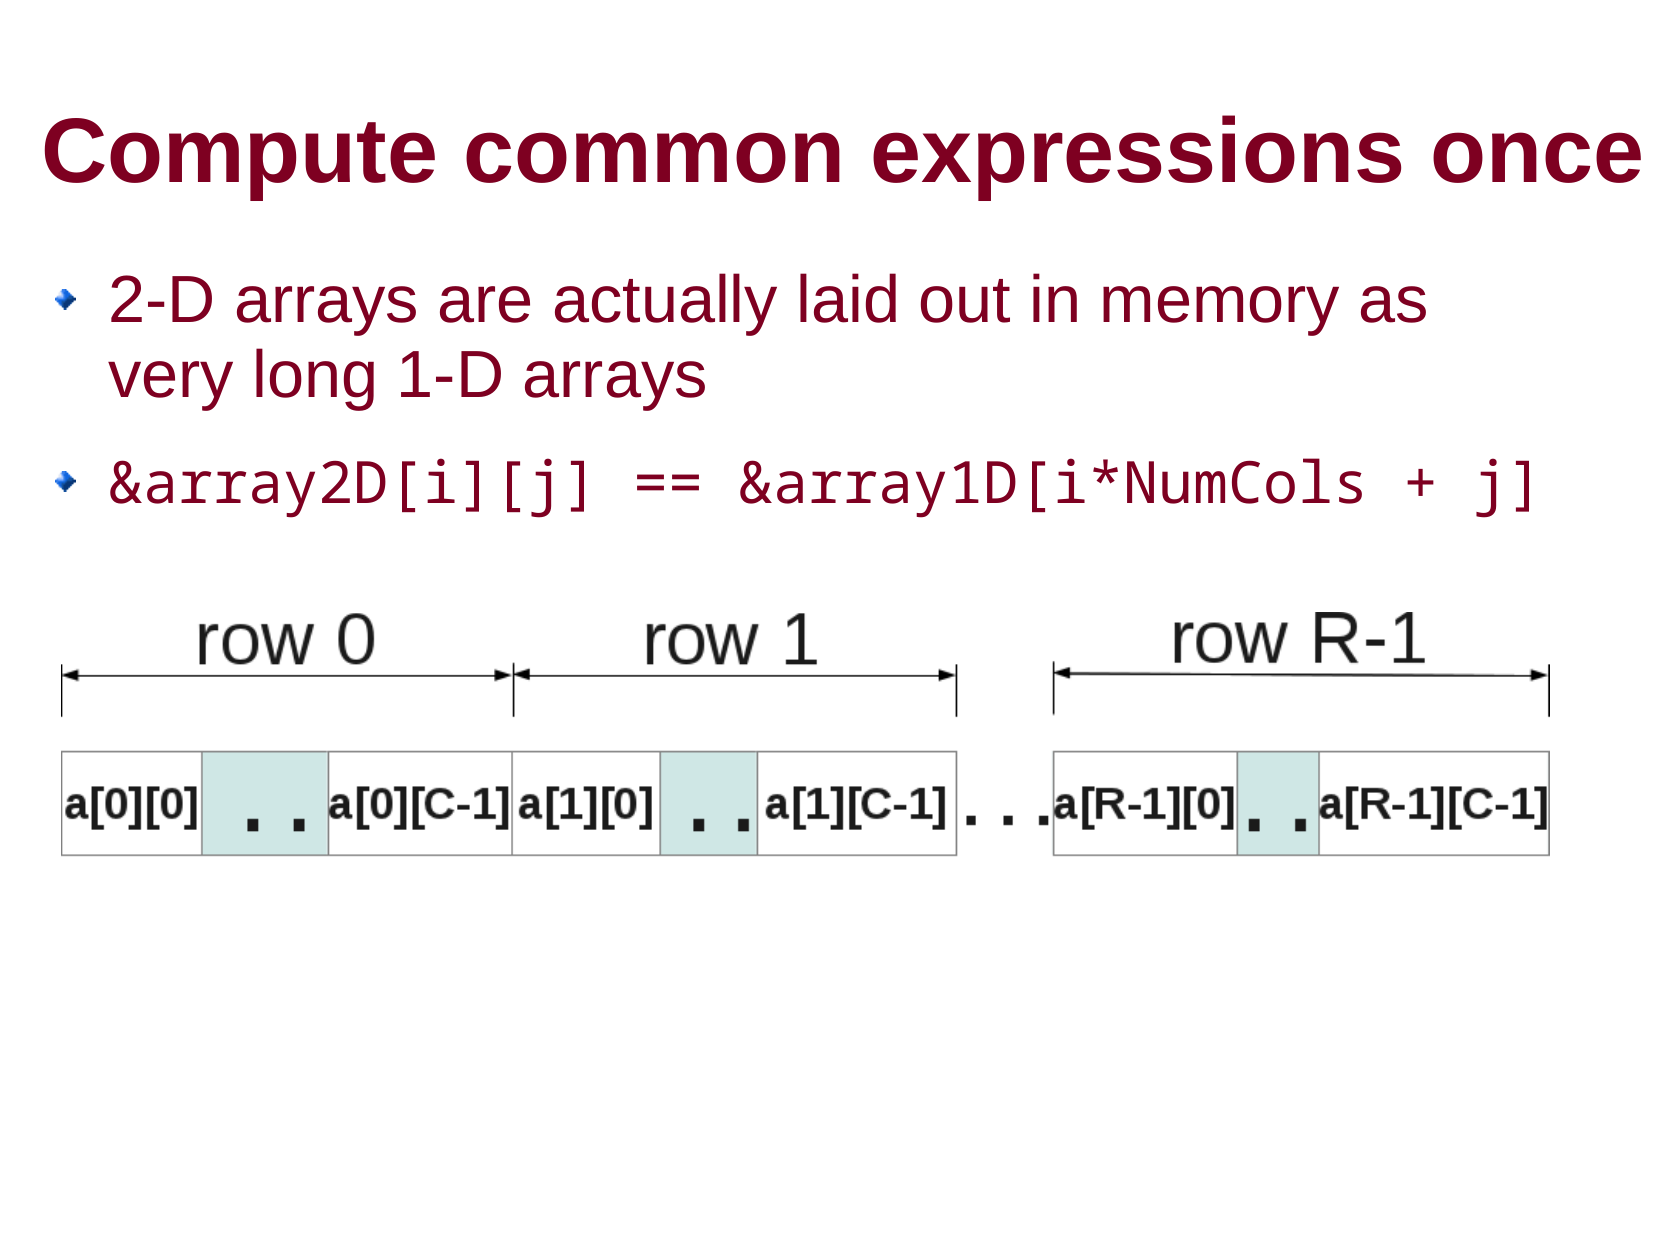

# Compute common expressions once
2-D arrays are actually laid out in memory as very long 1-D arrays
&array2D[i][j] == &array1D[i*NumCols + j]